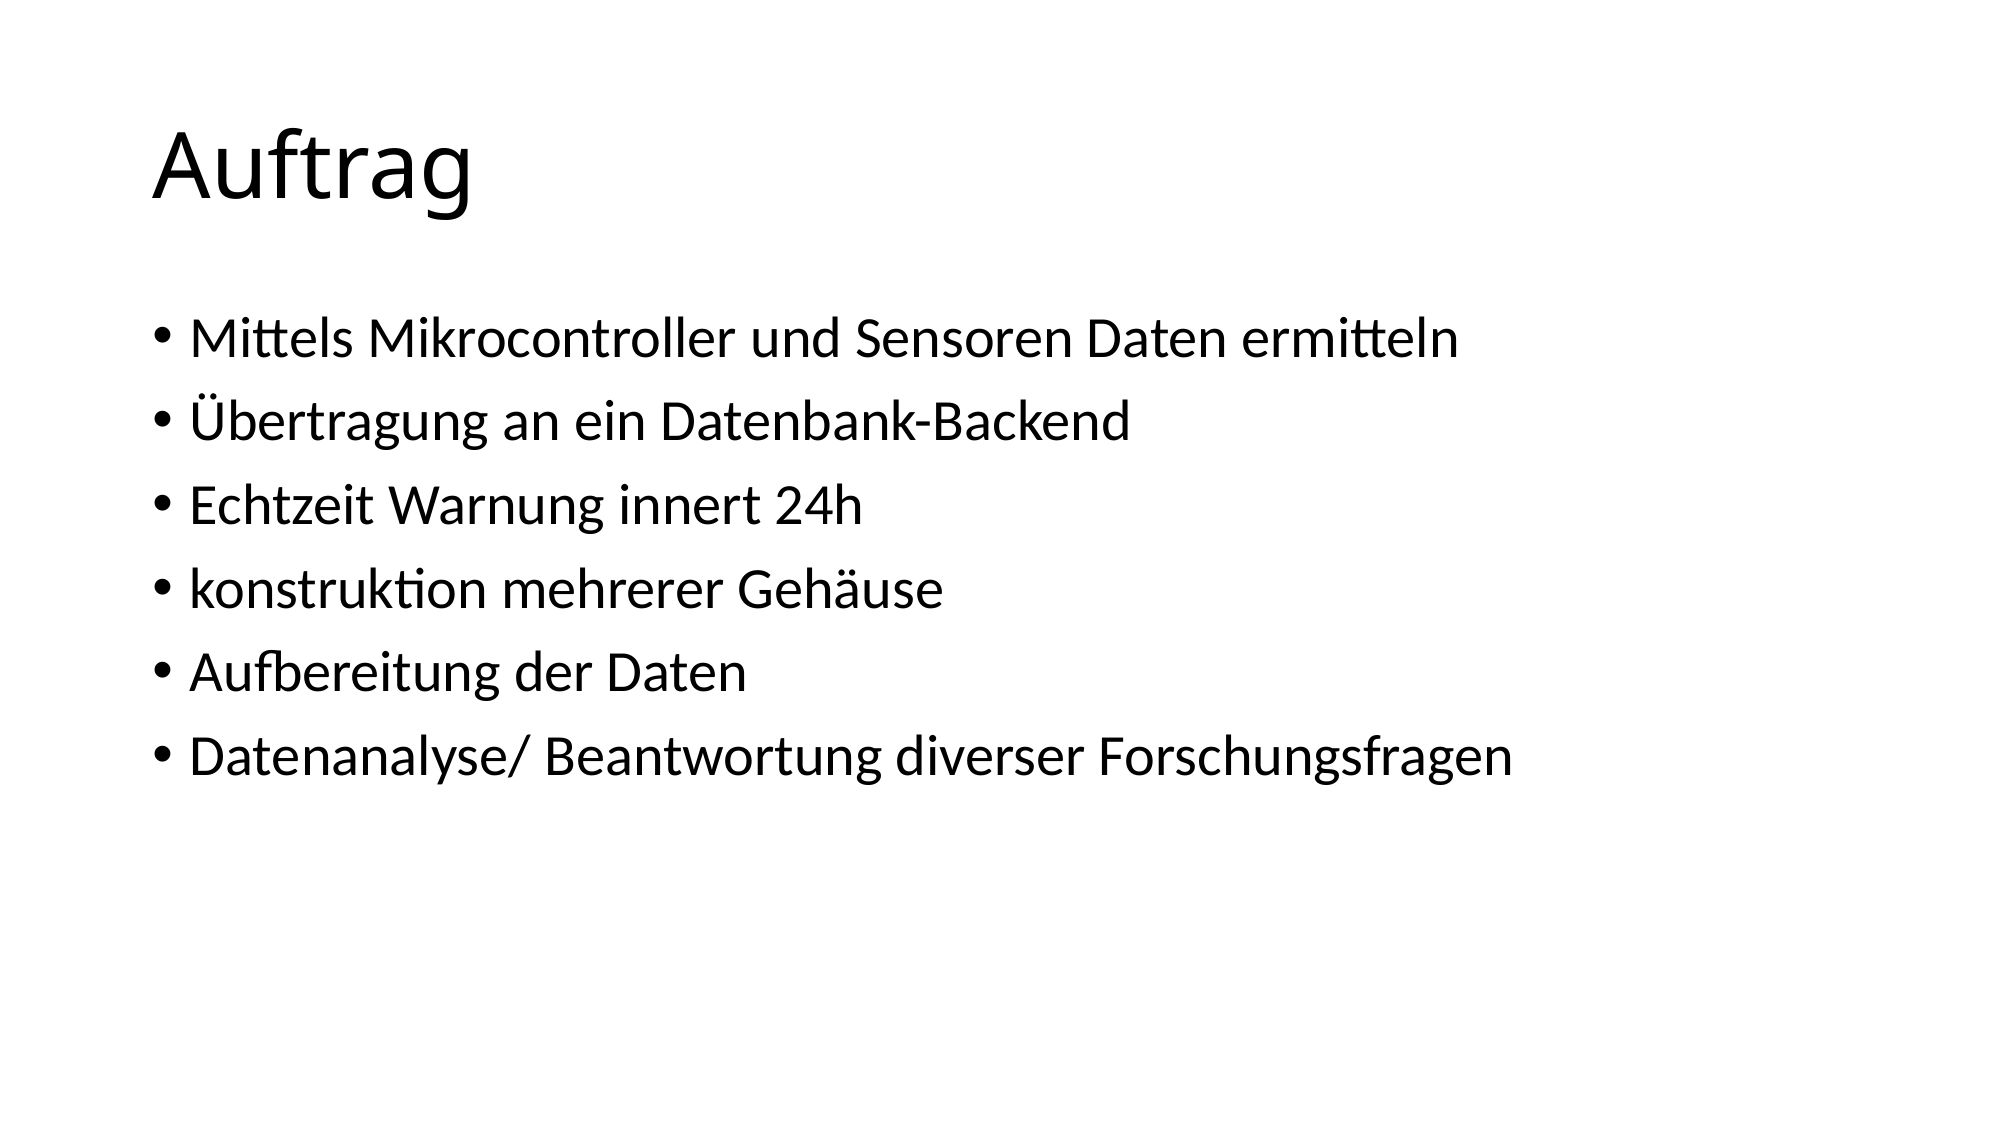

# Auftrag
Mittels Mikrocontroller und Sensoren Daten ermitteln
Übertragung an ein Datenbank-Backend
Echtzeit Warnung innert 24h
konstruktion mehrerer Gehäuse
Aufbereitung der Daten
Datenanalyse/ Beantwortung diverser Forschungsfragen